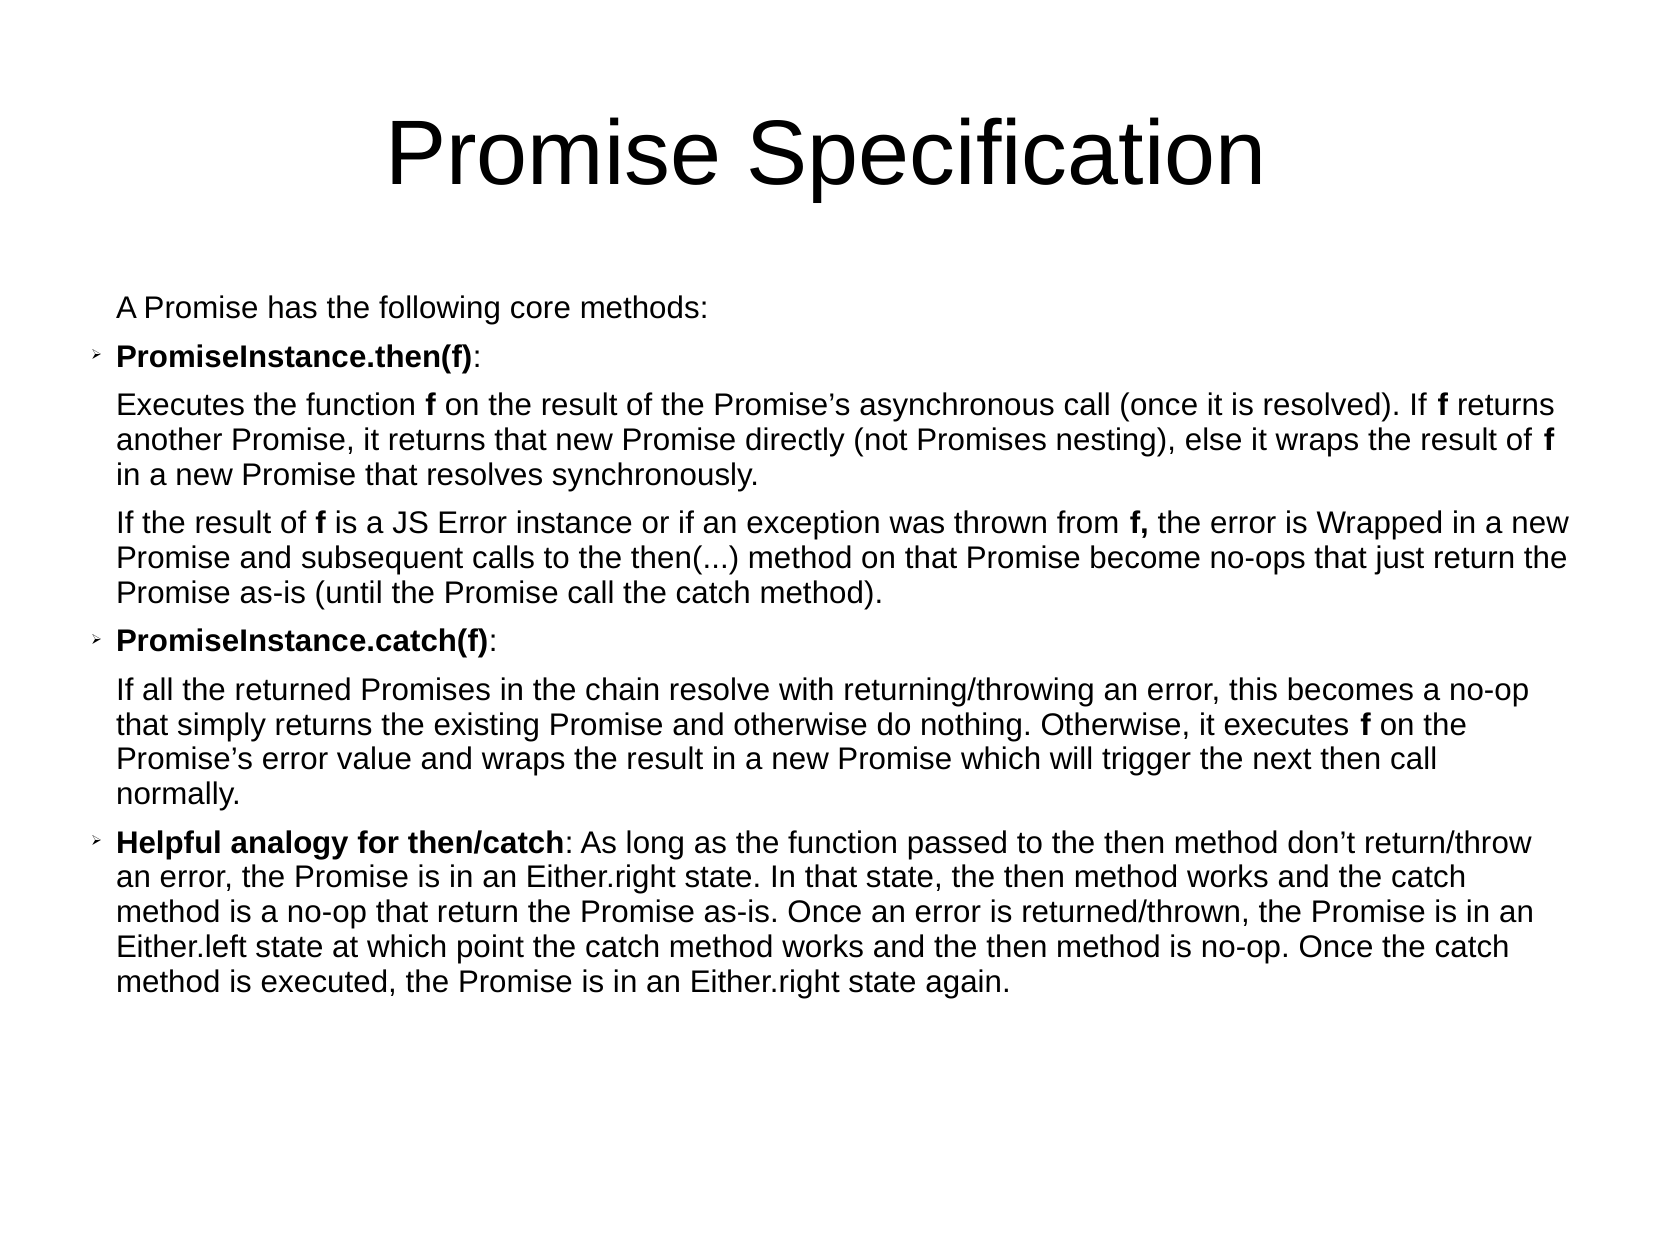

# Promise Specification
A Promise has the following core methods:
PromiseInstance.then(f):
Executes the function f on the result of the Promise’s asynchronous call (once it is resolved). If f returns another Promise, it returns that new Promise directly (not Promises nesting), else it wraps the result of f in a new Promise that resolves synchronously.
If the result of f is a JS Error instance or if an exception was thrown from f, the error is Wrapped in a new Promise and subsequent calls to the then(...) method on that Promise become no-ops that just return the Promise as-is (until the Promise call the catch method).
PromiseInstance.catch(f):
If all the returned Promises in the chain resolve with returning/throwing an error, this becomes a no-op that simply returns the existing Promise and otherwise do nothing. Otherwise, it executes f on the Promise’s error value and wraps the result in a new Promise which will trigger the next then call normally.
Helpful analogy for then/catch: As long as the function passed to the then method don’t return/throw an error, the Promise is in an Either.right state. In that state, the then method works and the catch method is a no-op that return the Promise as-is. Once an error is returned/thrown, the Promise is in an Either.left state at which point the catch method works and the then method is no-op. Once the catch method is executed, the Promise is in an Either.right state again.